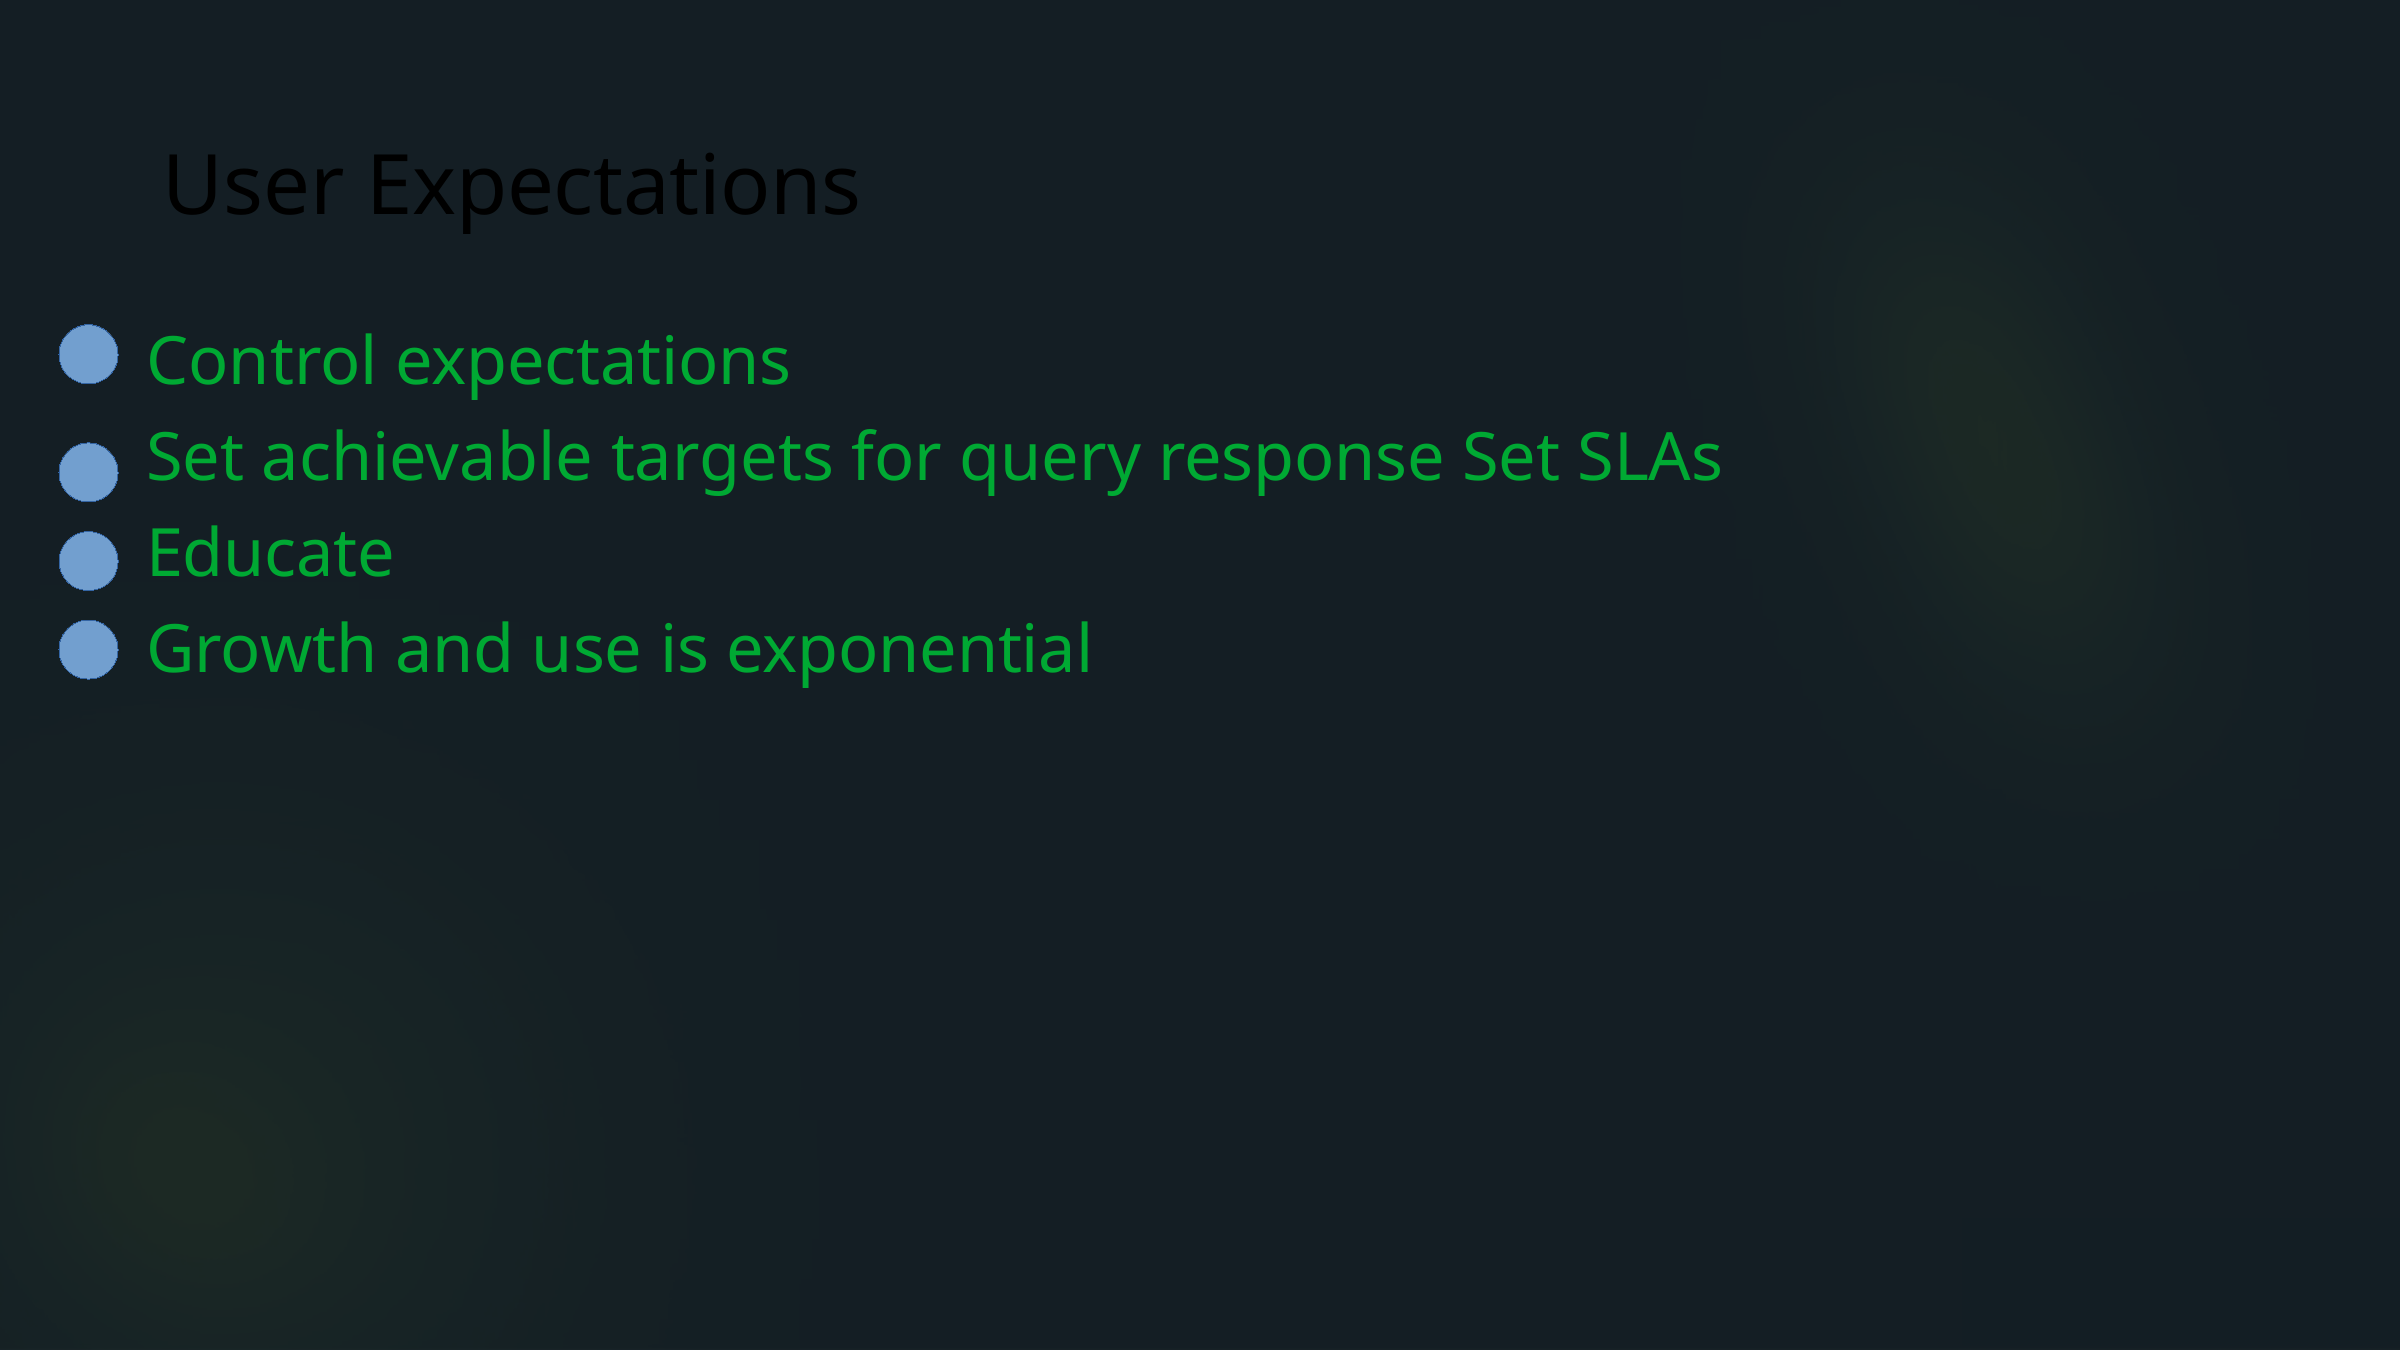

User Expectations
Control expectations
Set achievable targets for query response Set SLAs
Educate
Growth and use is exponential